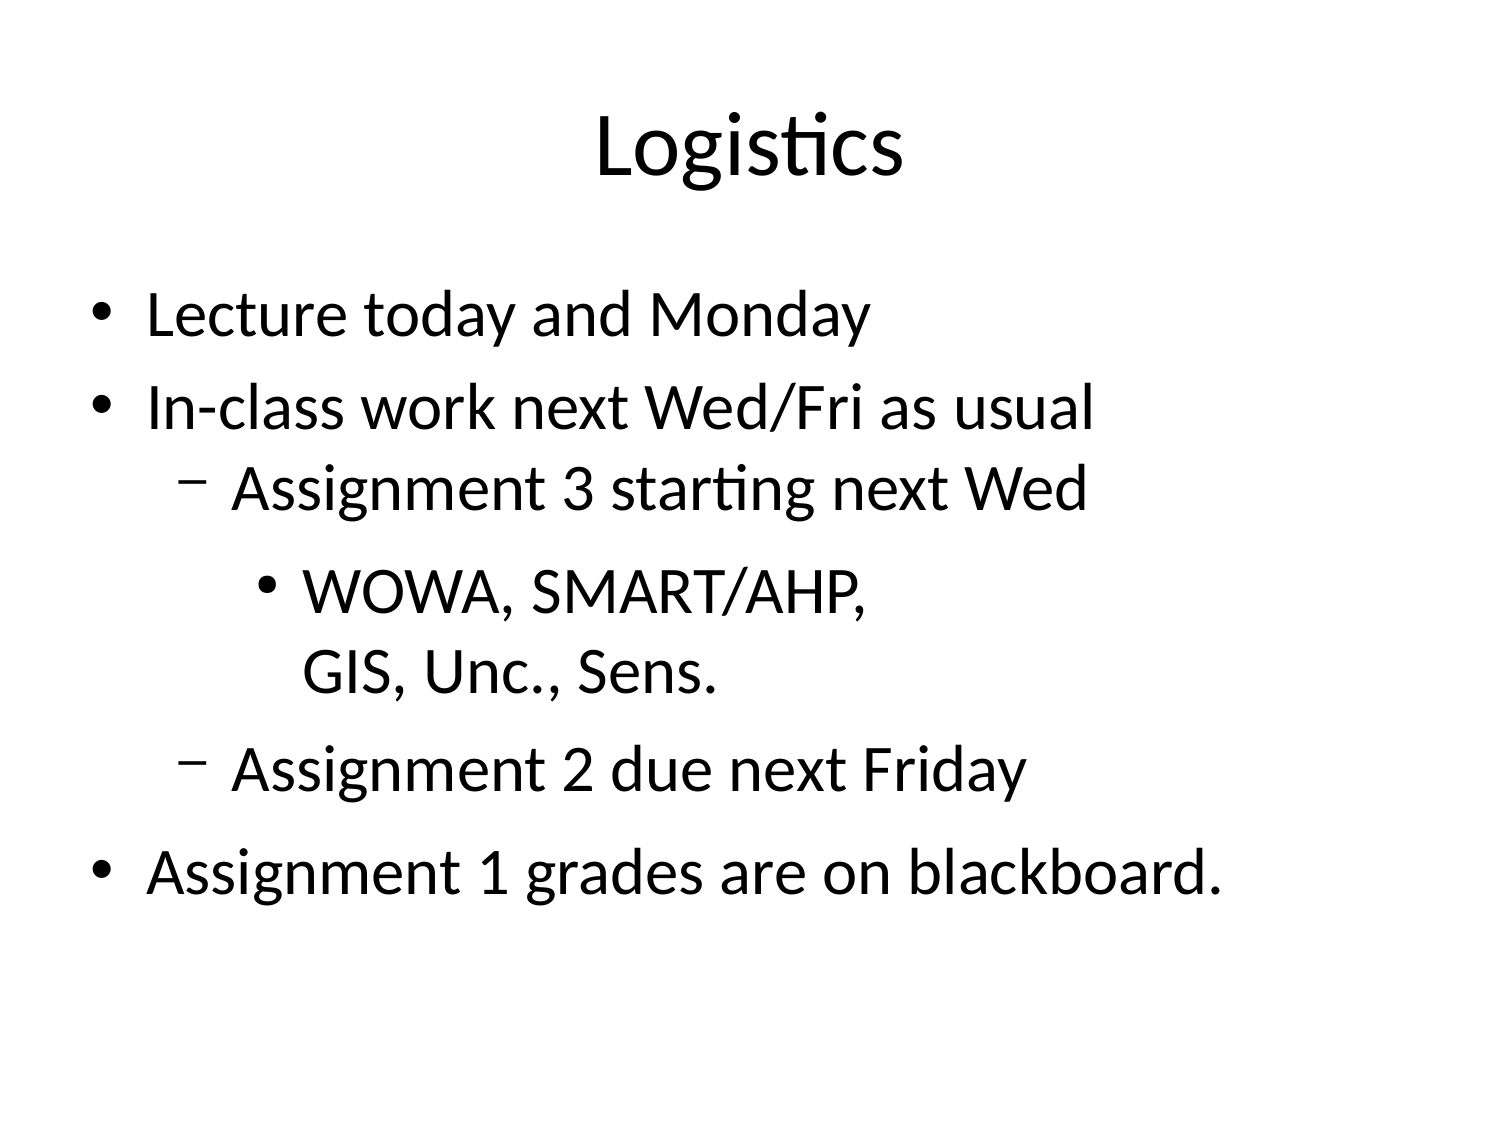

# Logistics
Lecture today and Monday
In-class work next Wed/Fri as usual
Assignment 3 starting next Wed
WOWA, SMART/AHP,
GIS, Unc., Sens.
Assignment 2 due next Friday
Assignment 1 grades are on blackboard.